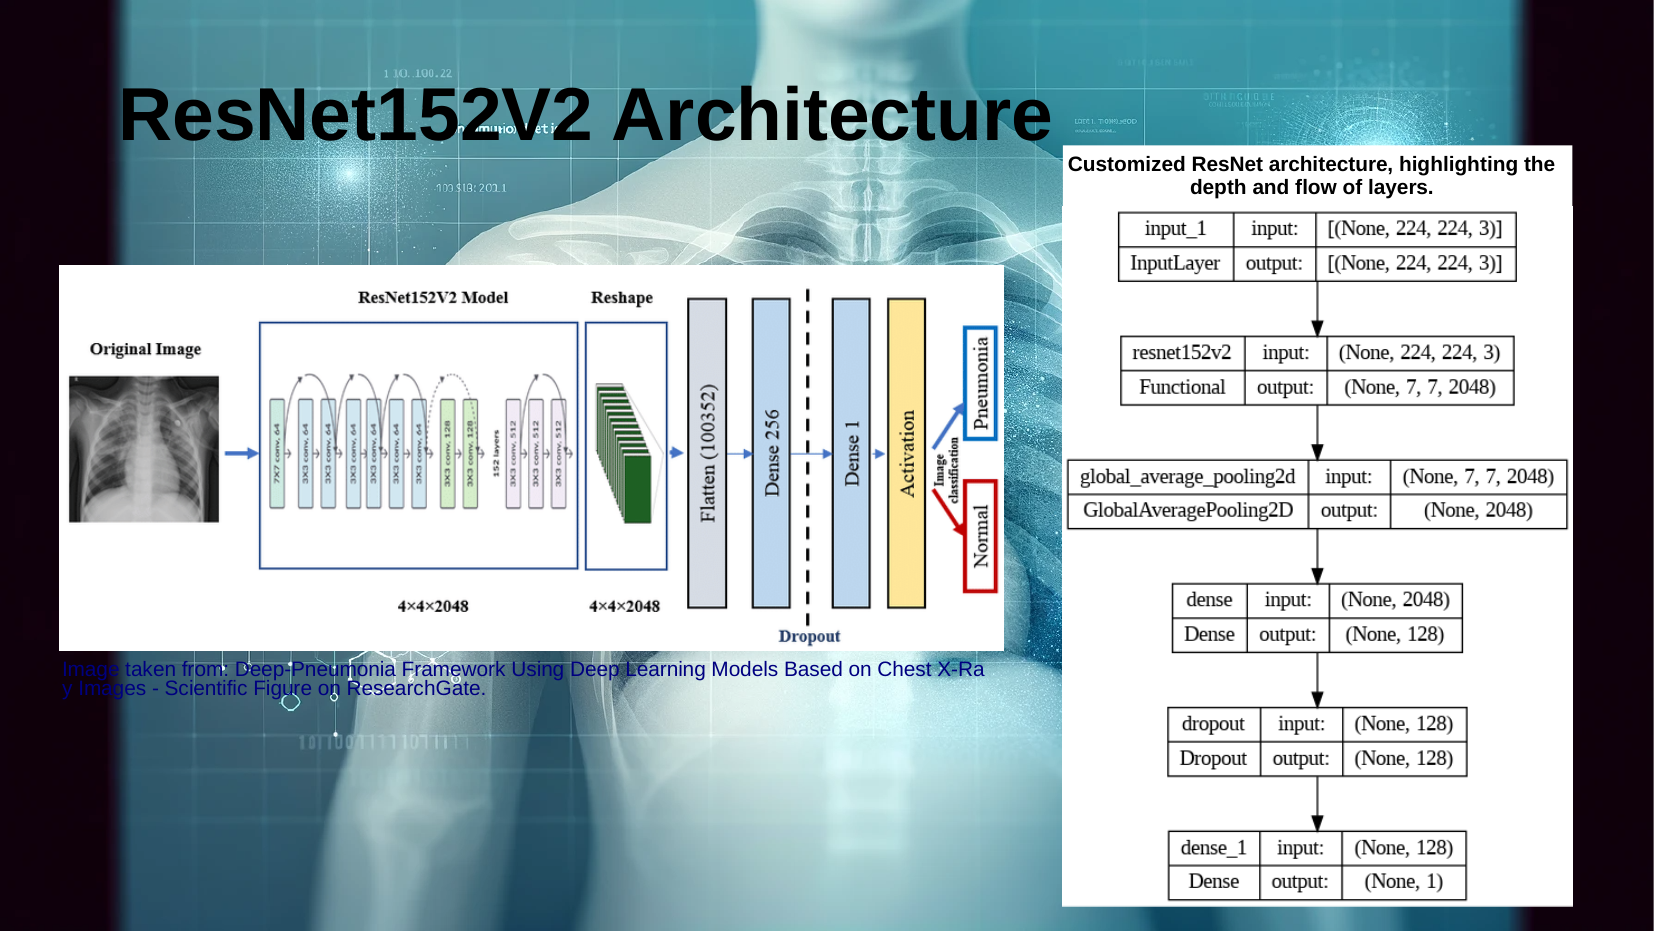

# ResNet152V2 Architecture
Customized ResNet architecture, highlighting the depth and flow of layers.
Image taken from: Deep-Pneumonia Framework Using Deep Learning Models Based on Chest X-Ray Images - Scientific Figure on ResearchGate.